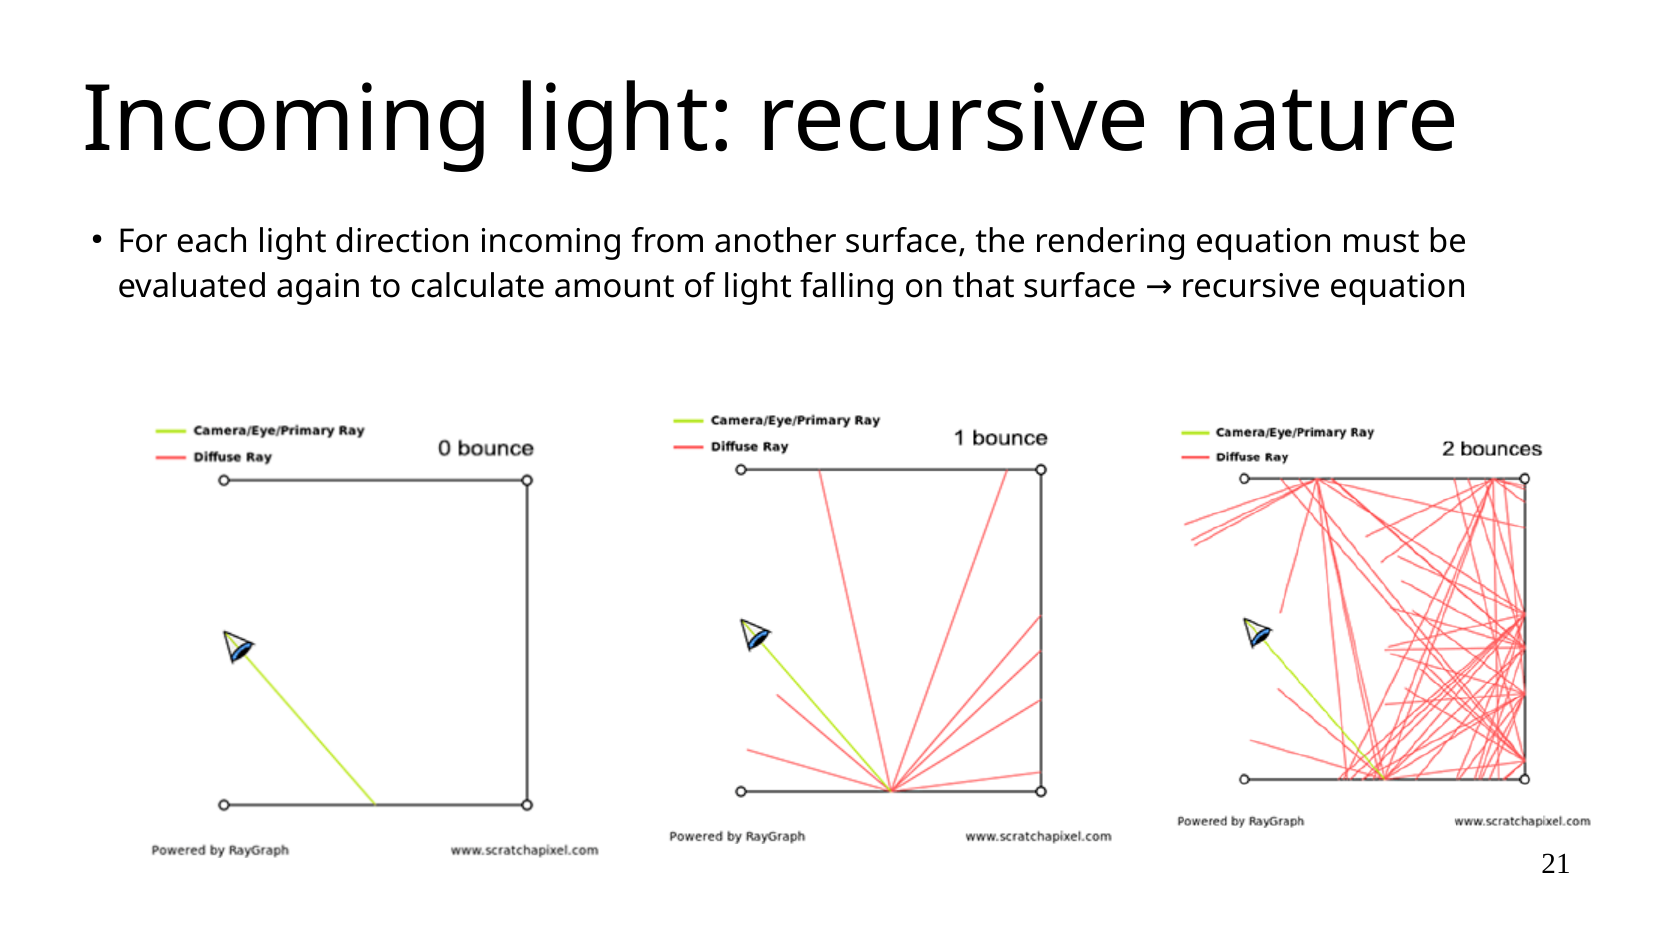

# Incoming light: recursive nature
For each light direction incoming from another surface, the rendering equation must be evaluated again to calculate amount of light falling on that surface → recursive equation
21